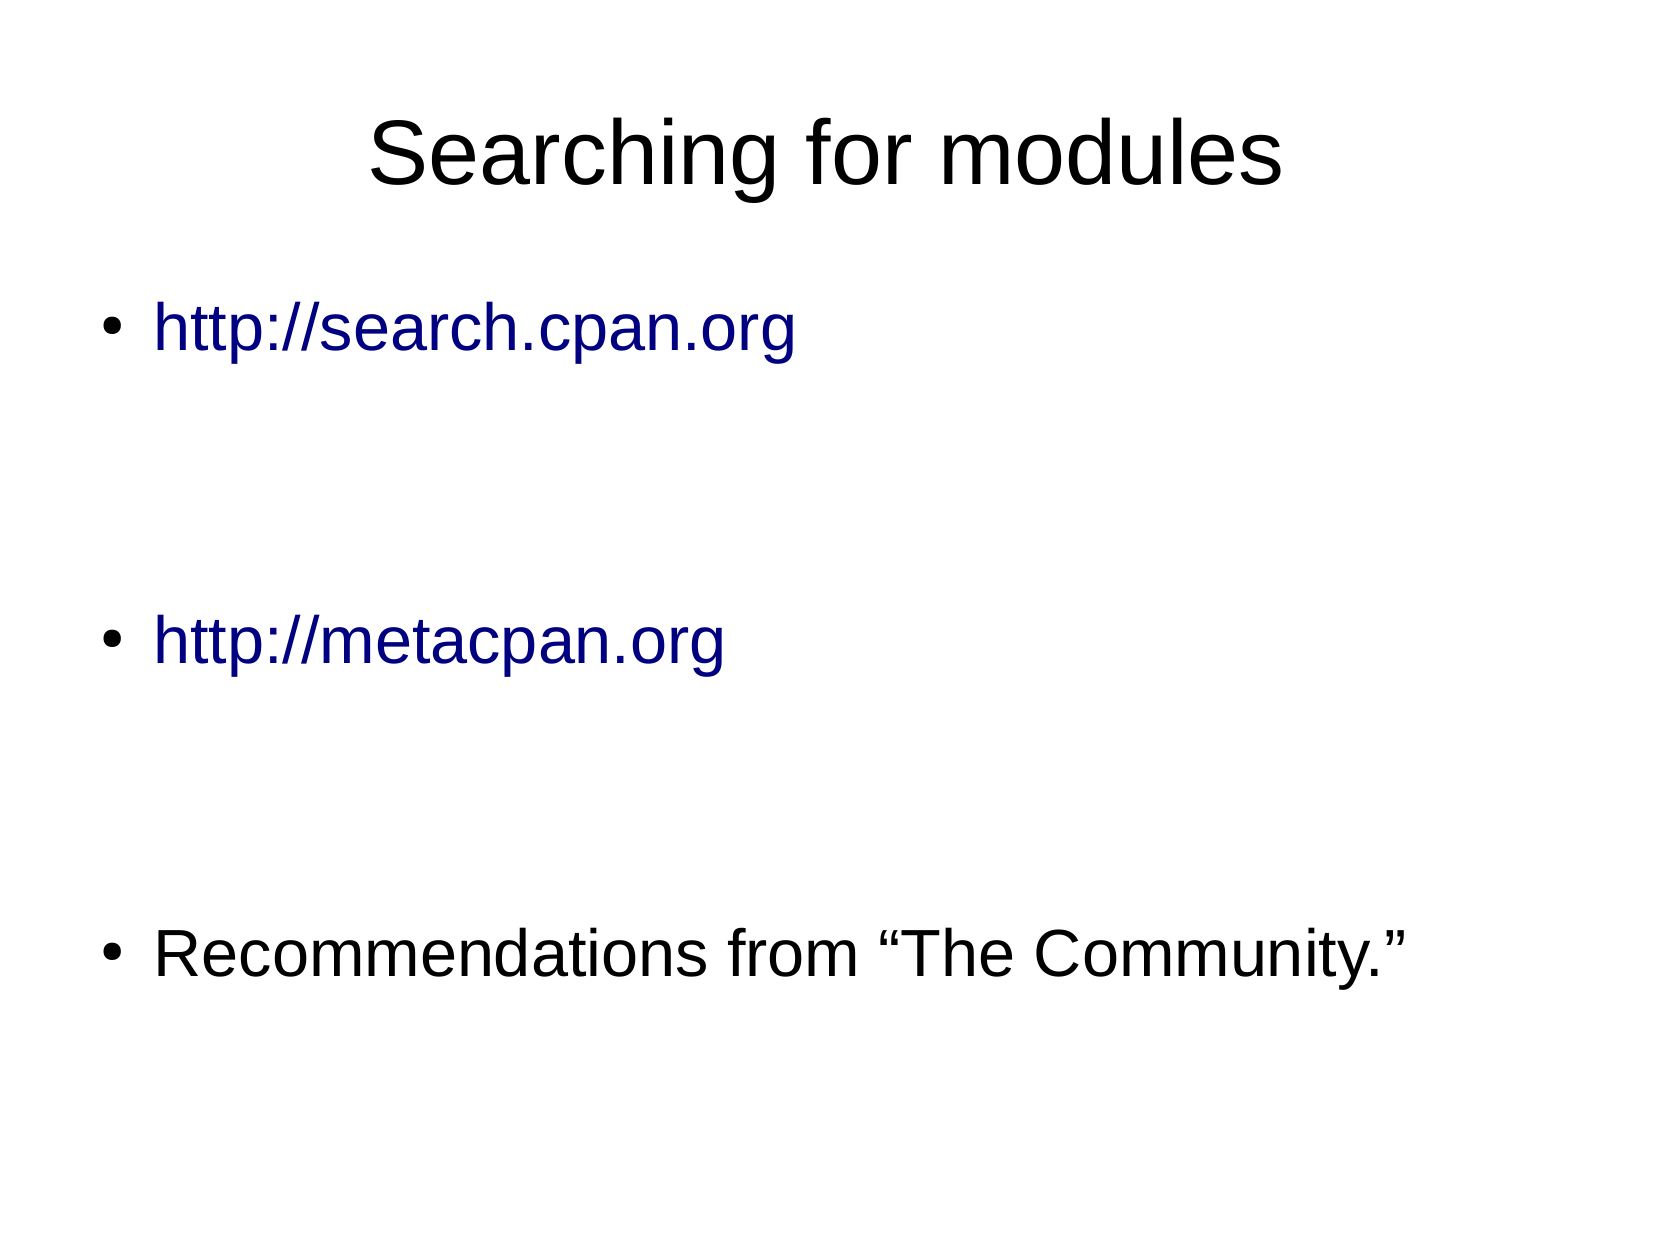

# Searching for modules
http://search.cpan.org
http://metacpan.org
Recommendations from “The Community.”